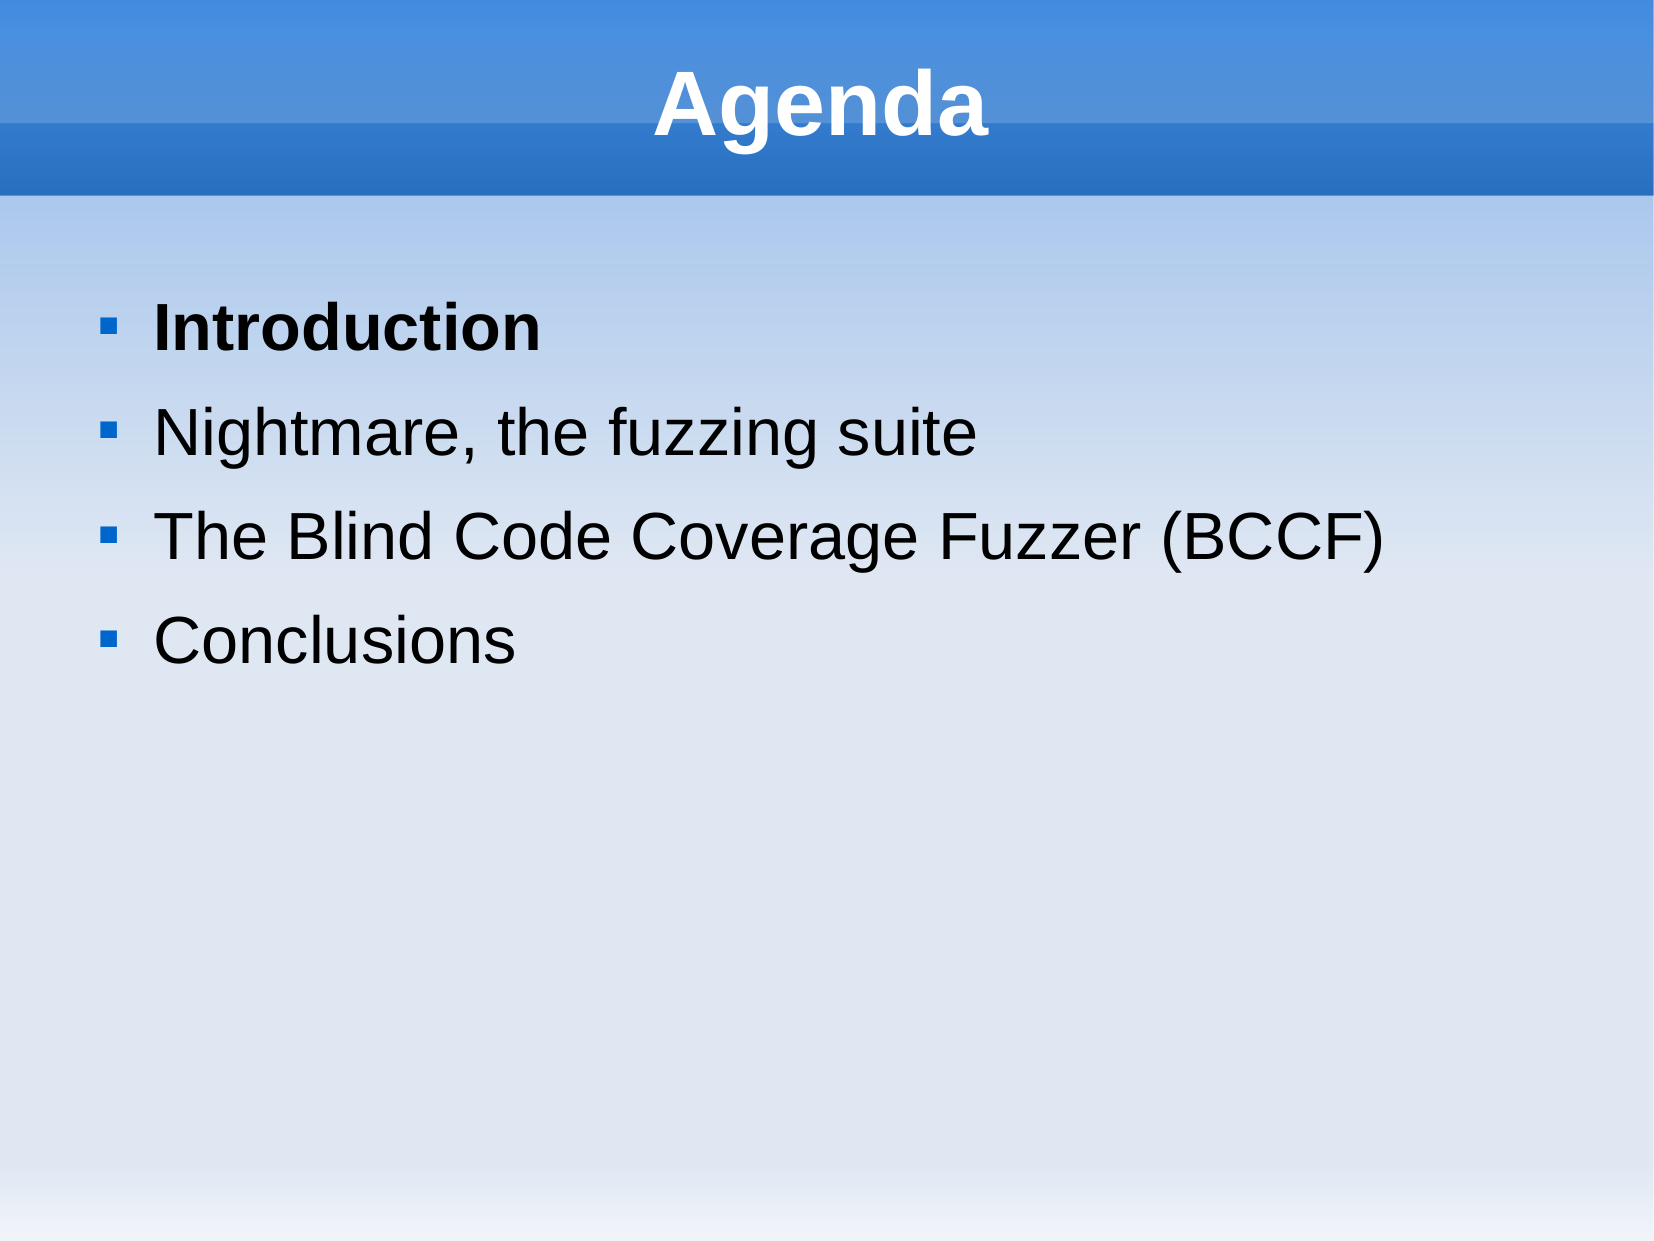

# Agenda
Introduction
Nightmare, the fuzzing suite
The Blind Code Coverage Fuzzer (BCCF)
Conclusions